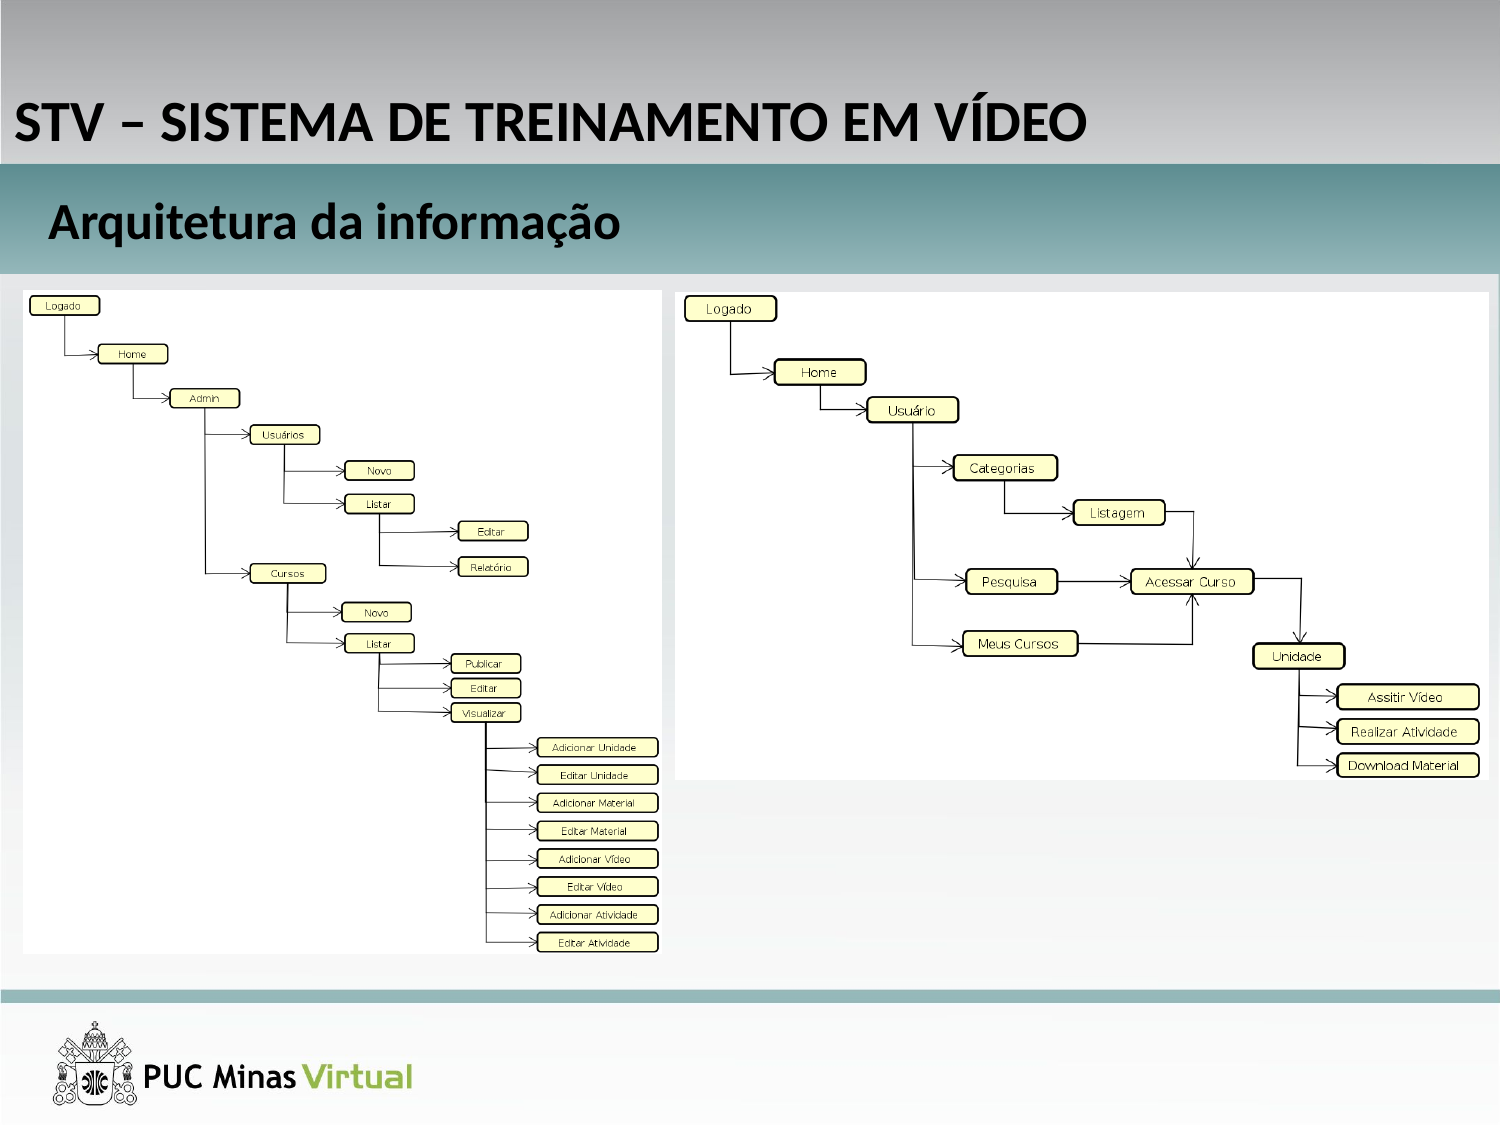

STV – SISTEMA DE TREINAMENTO EM VÍDEO
Arquitetura da informação